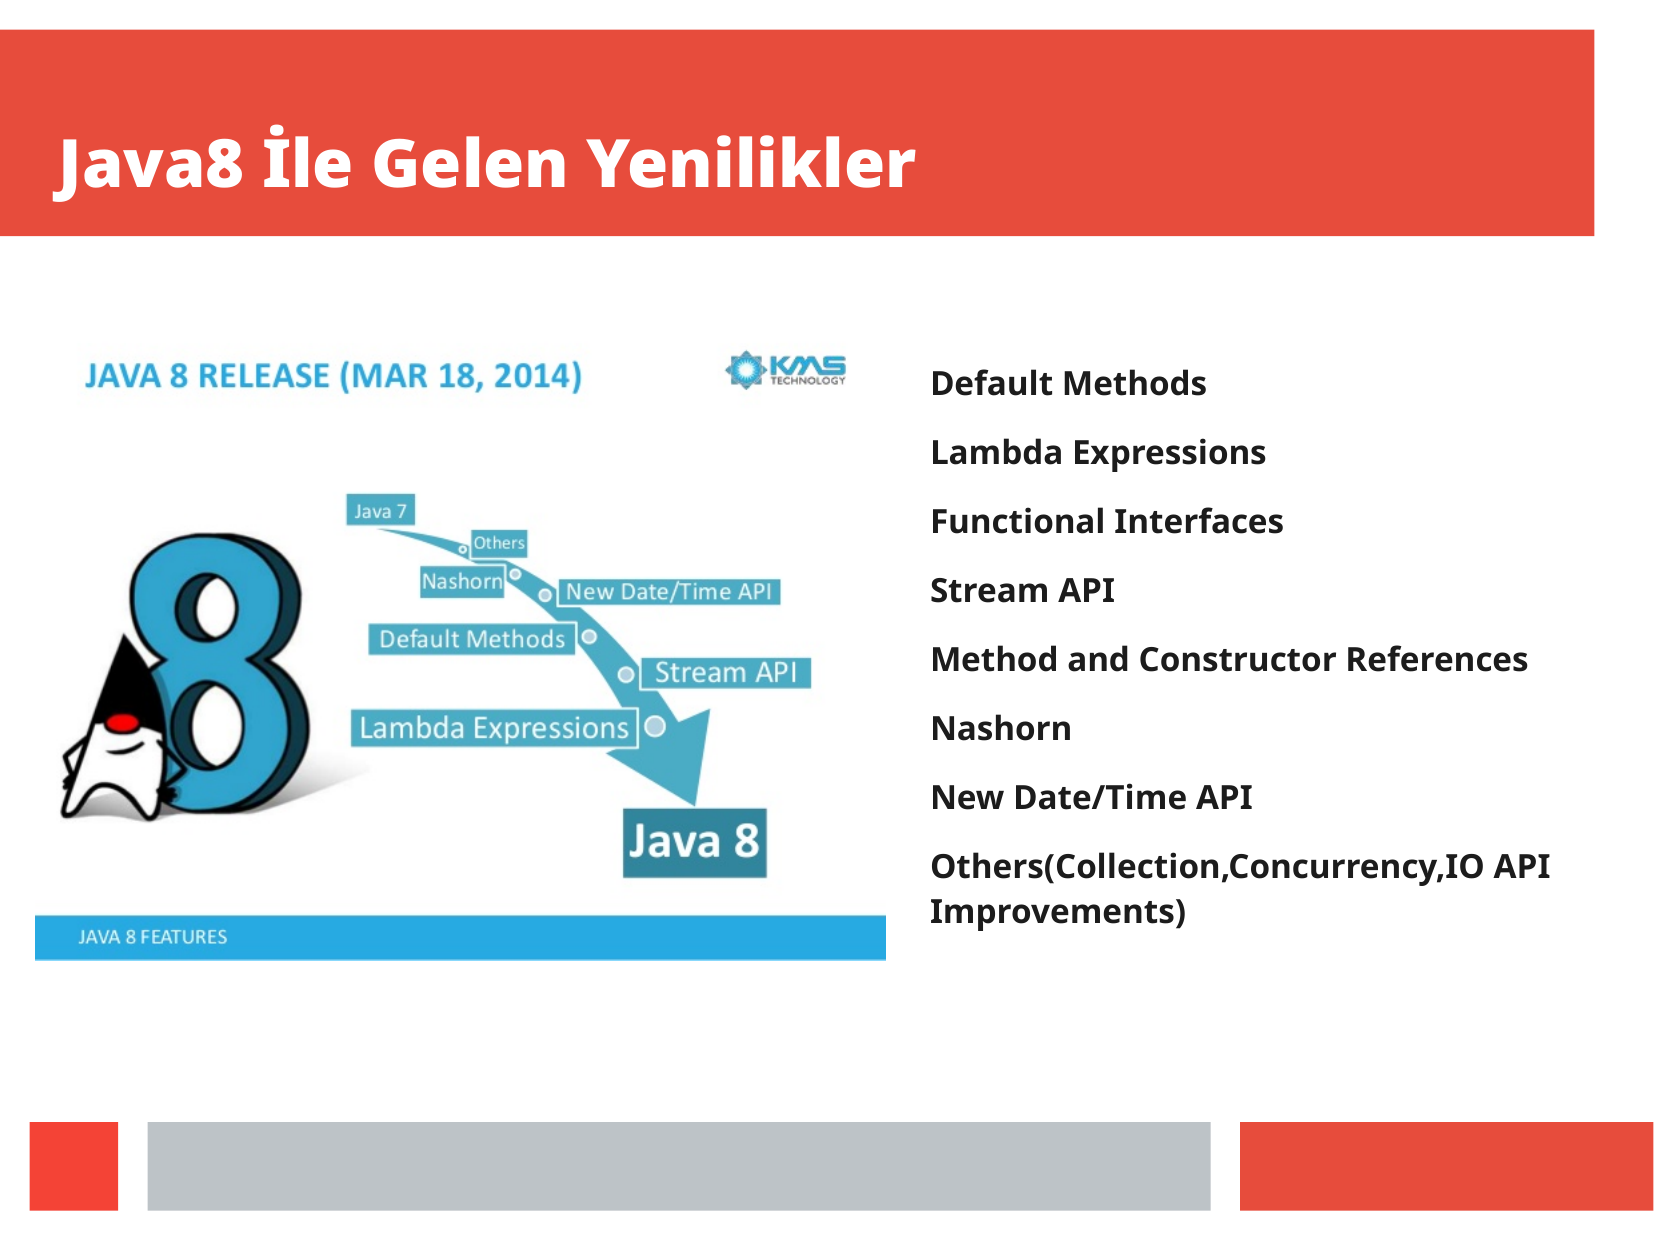

# Java8 İle Gelen Yenilikler
Default Methods
Lambda Expressions
Functional Interfaces
Stream API
Method and Constructor References
Nashorn
New Date/Time API
Others(Collection,Concurrency,IO API Improvements)